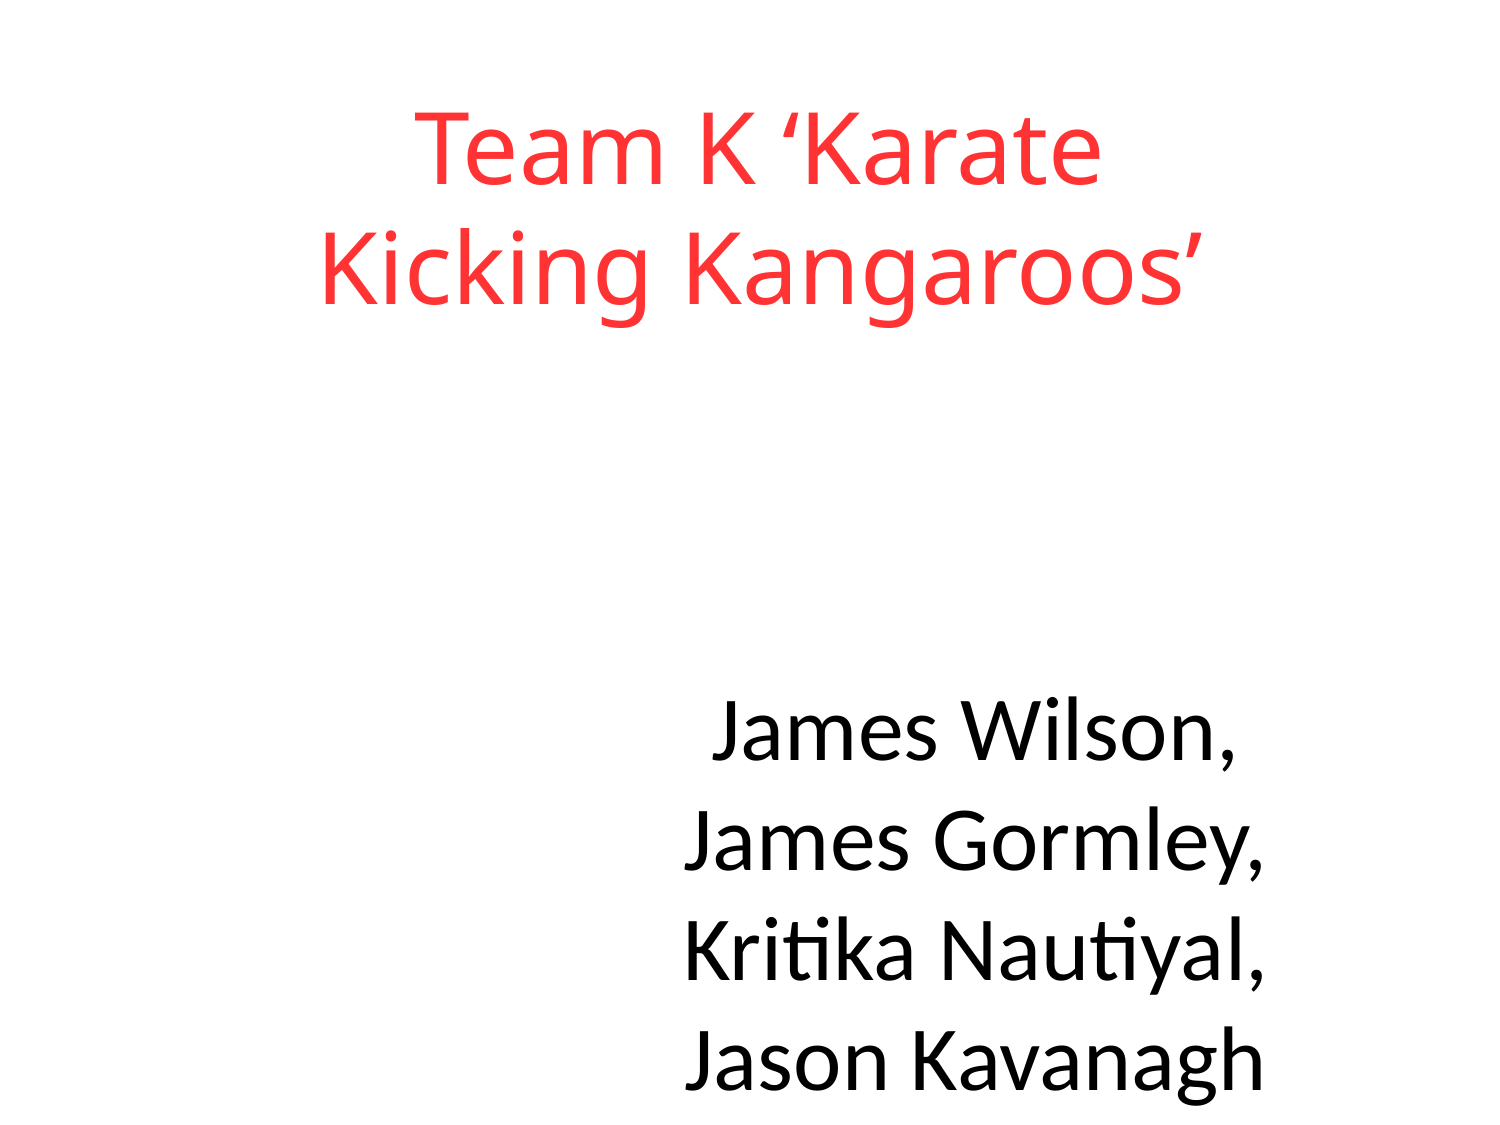

# Team K ‘Karate Kicking Kangaroos’
James Wilson,
James Gormley,
Kritika Nautiyal,
Jason Kavanagh